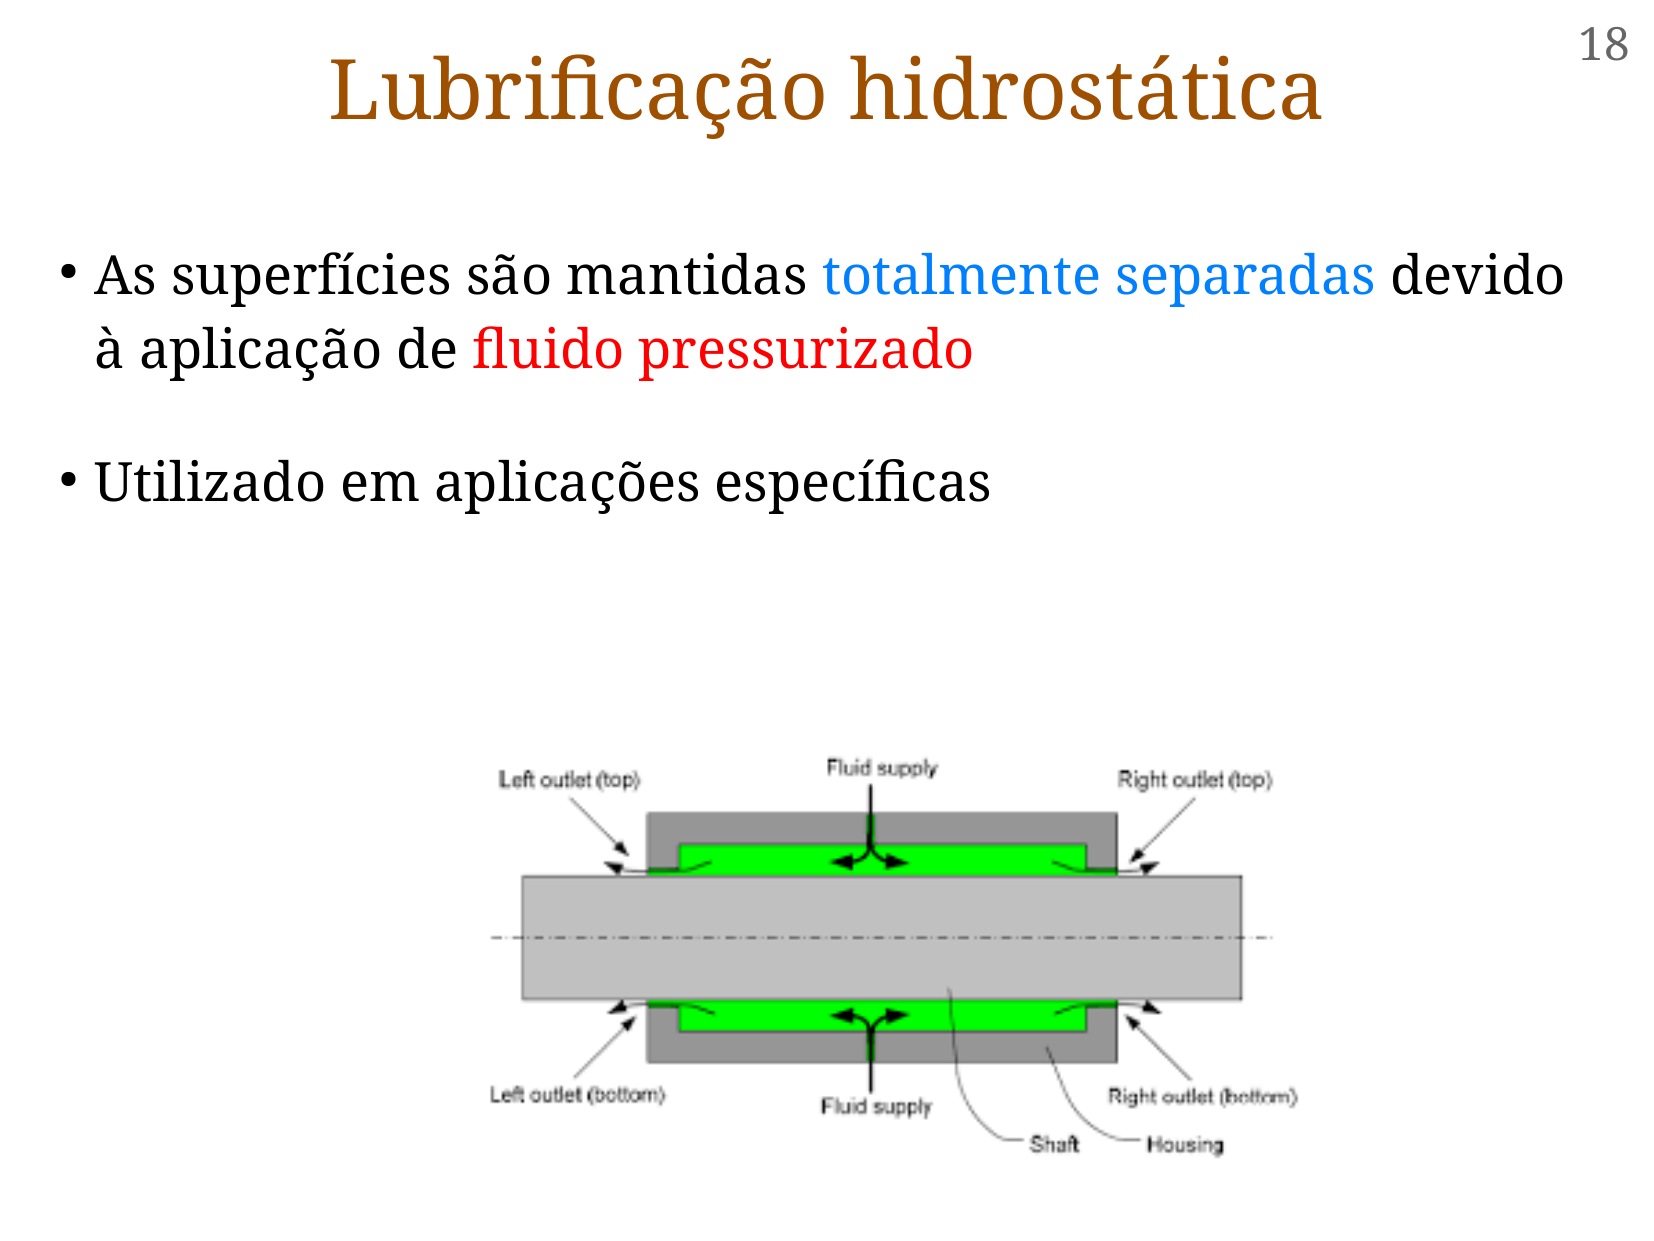

18
# Lubrificação hidrostática
As superfícies são mantidas totalmente separadas devido à aplicação de fluido pressurizado
Utilizado em aplicações específicas